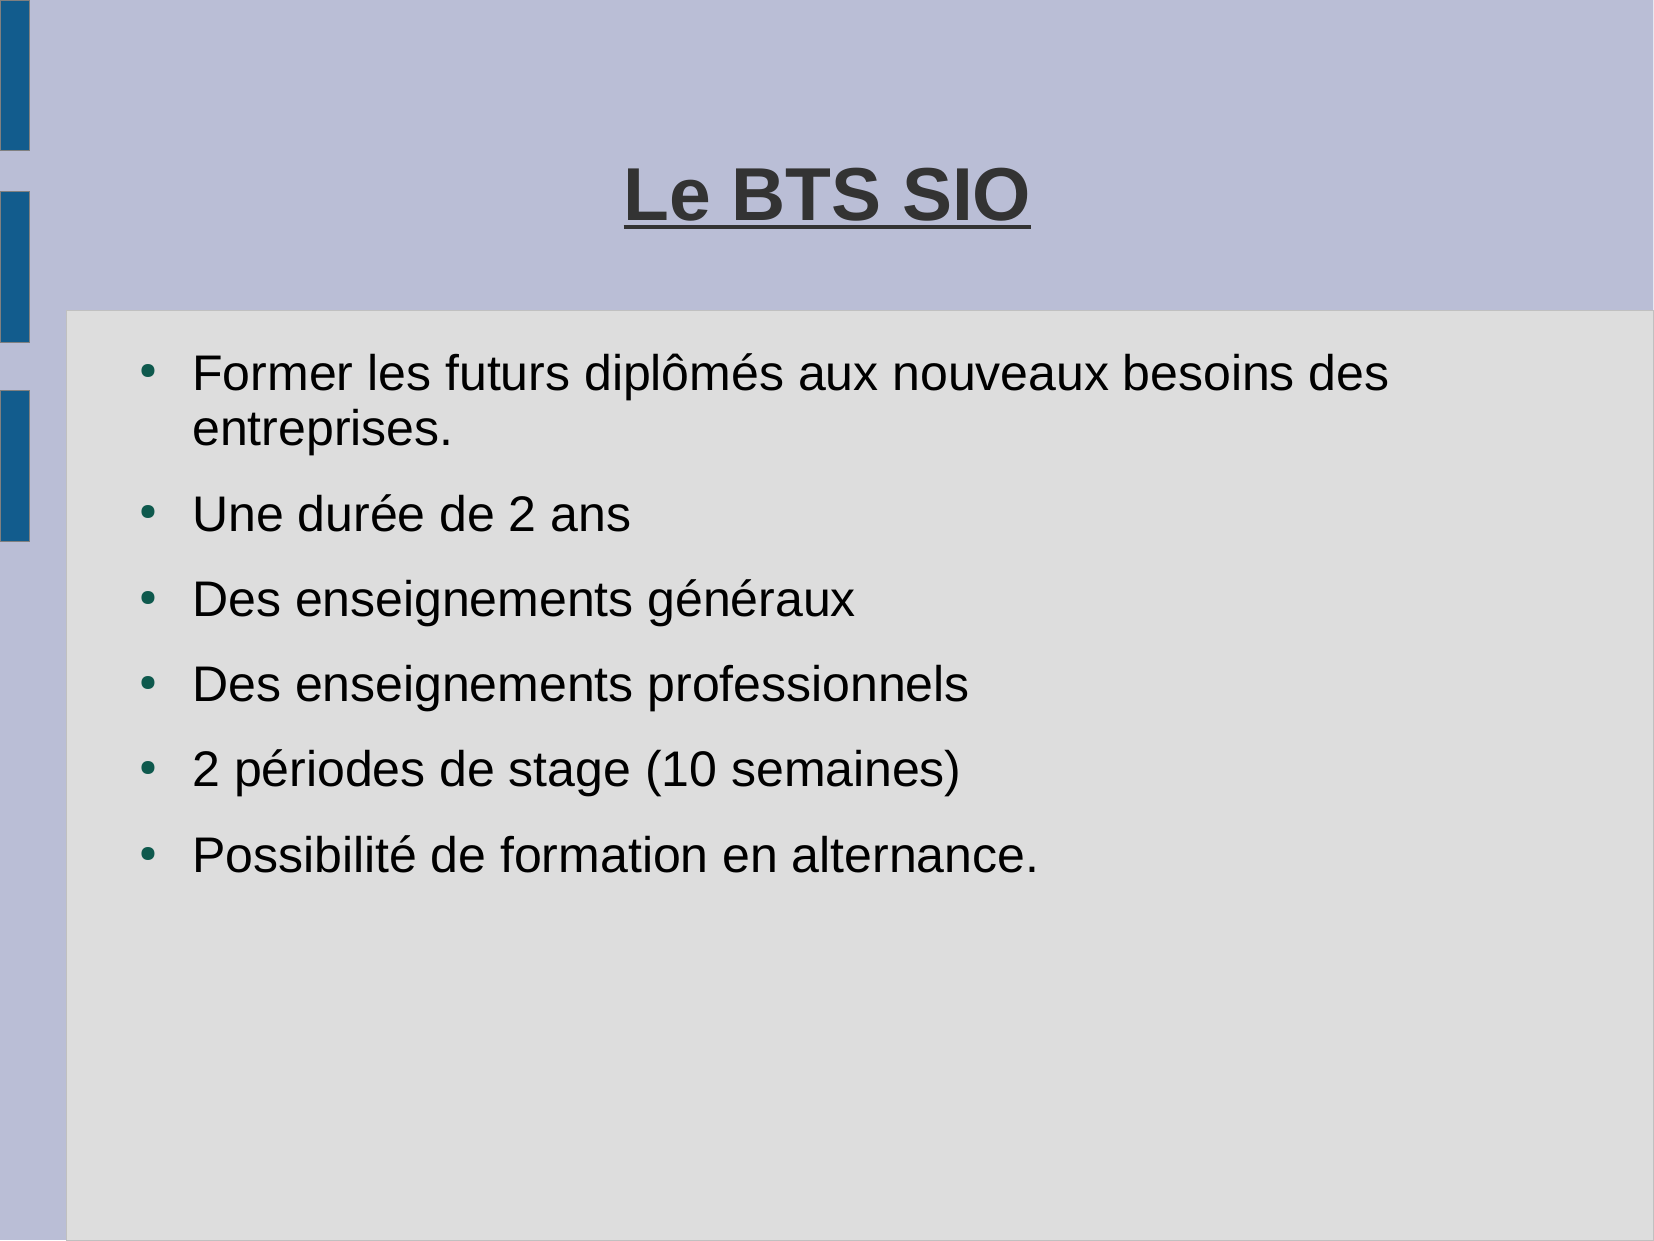

# Le BTS SIO
Former les futurs diplômés aux nouveaux besoins des entreprises.
Une durée de 2 ans
Des enseignements généraux
Des enseignements professionnels
2 périodes de stage (10 semaines)
Possibilité de formation en alternance.